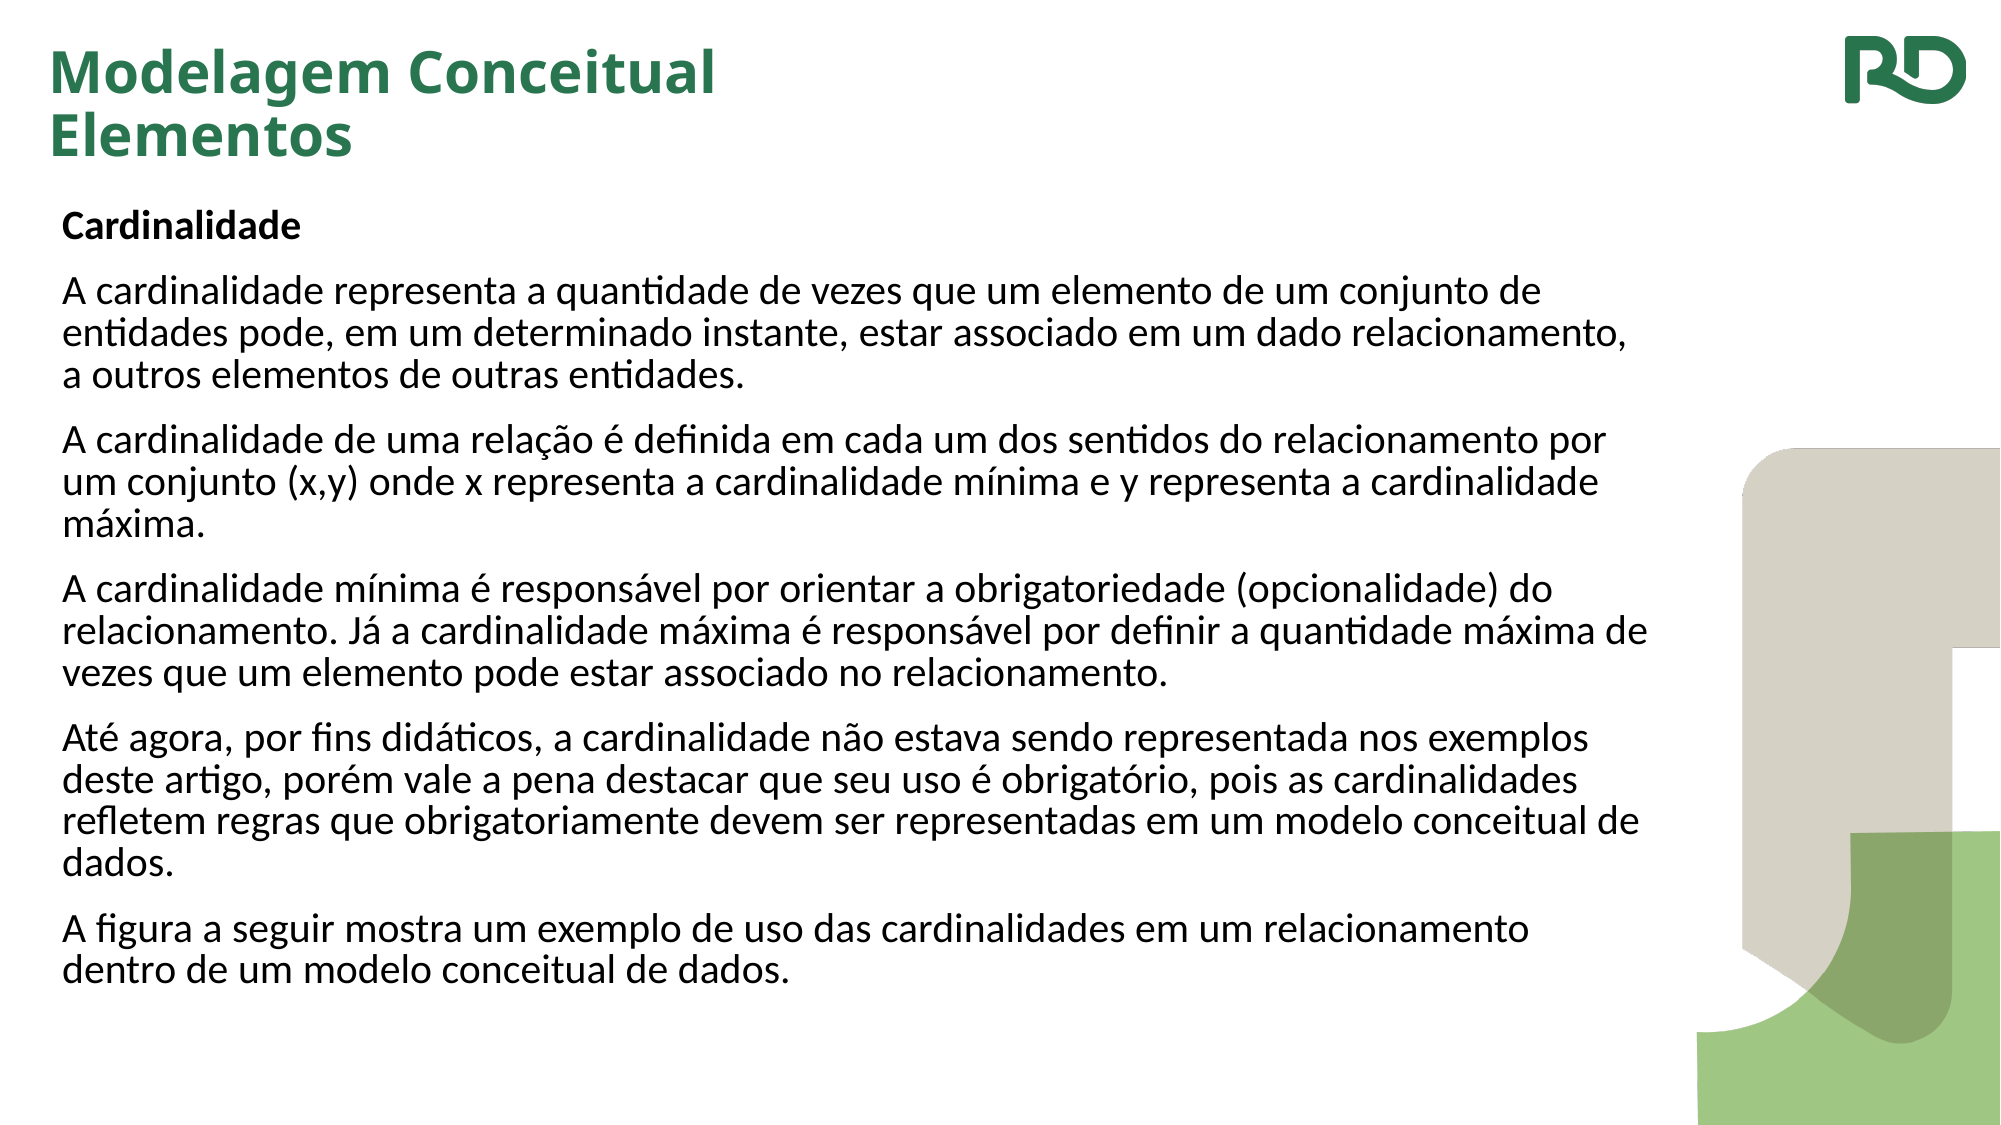

Modelagem Conceitual
Elementos
Cardinalidade
A cardinalidade representa a quantidade de vezes que um elemento de um conjunto de entidades pode, em um determinado instante, estar associado em um dado relacionamento, a outros elementos de outras entidades.
A cardinalidade de uma relação é definida em cada um dos sentidos do relacionamento por um conjunto (x,y) onde x representa a cardinalidade mínima e y representa a cardinalidade máxima.
A cardinalidade mínima é responsável por orientar a obrigatoriedade (opcionalidade) do relacionamento. Já a cardinalidade máxima é responsável por definir a quantidade máxima de vezes que um elemento pode estar associado no relacionamento.
Até agora, por fins didáticos, a cardinalidade não estava sendo representada nos exemplos deste artigo, porém vale a pena destacar que seu uso é obrigatório, pois as cardinalidades refletem regras que obrigatoriamente devem ser representadas em um modelo conceitual de dados.
A figura a seguir mostra um exemplo de uso das cardinalidades em um relacionamento dentro de um modelo conceitual de dados.